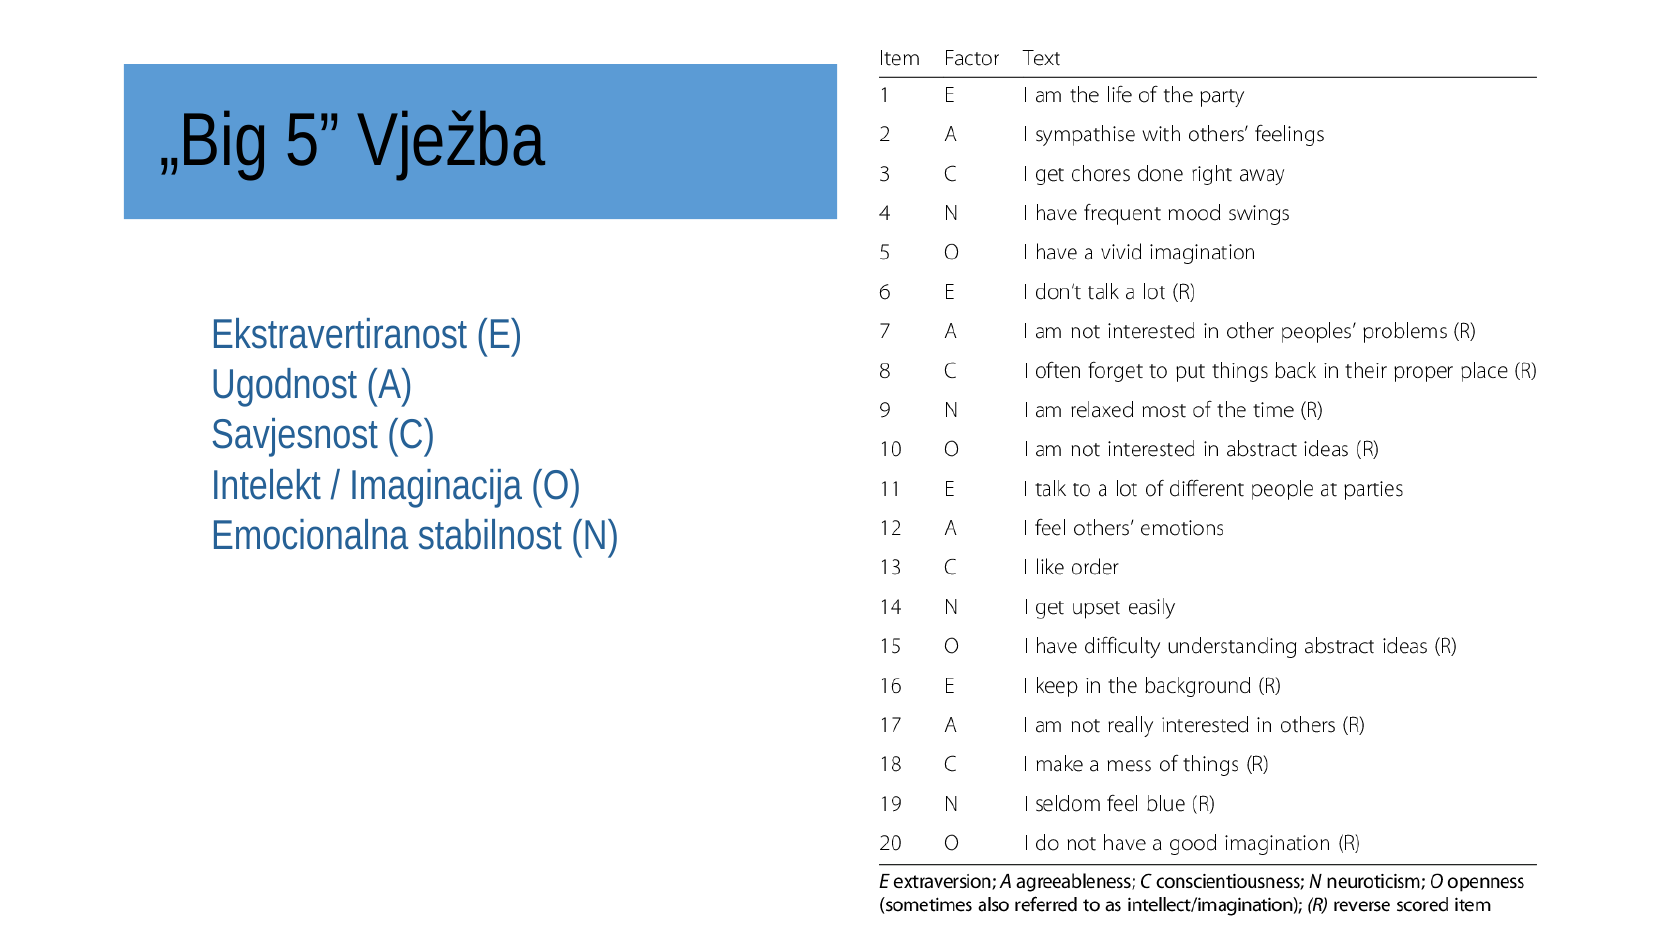

„Big 5” Vježba
Ekstravertiranost (E)
Ugodnost (A)
Savjesnost (C)
Intelekt / Imaginacija (O)
Emocionalna stabilnost (N)
Pamćenje, učenje, ličnost